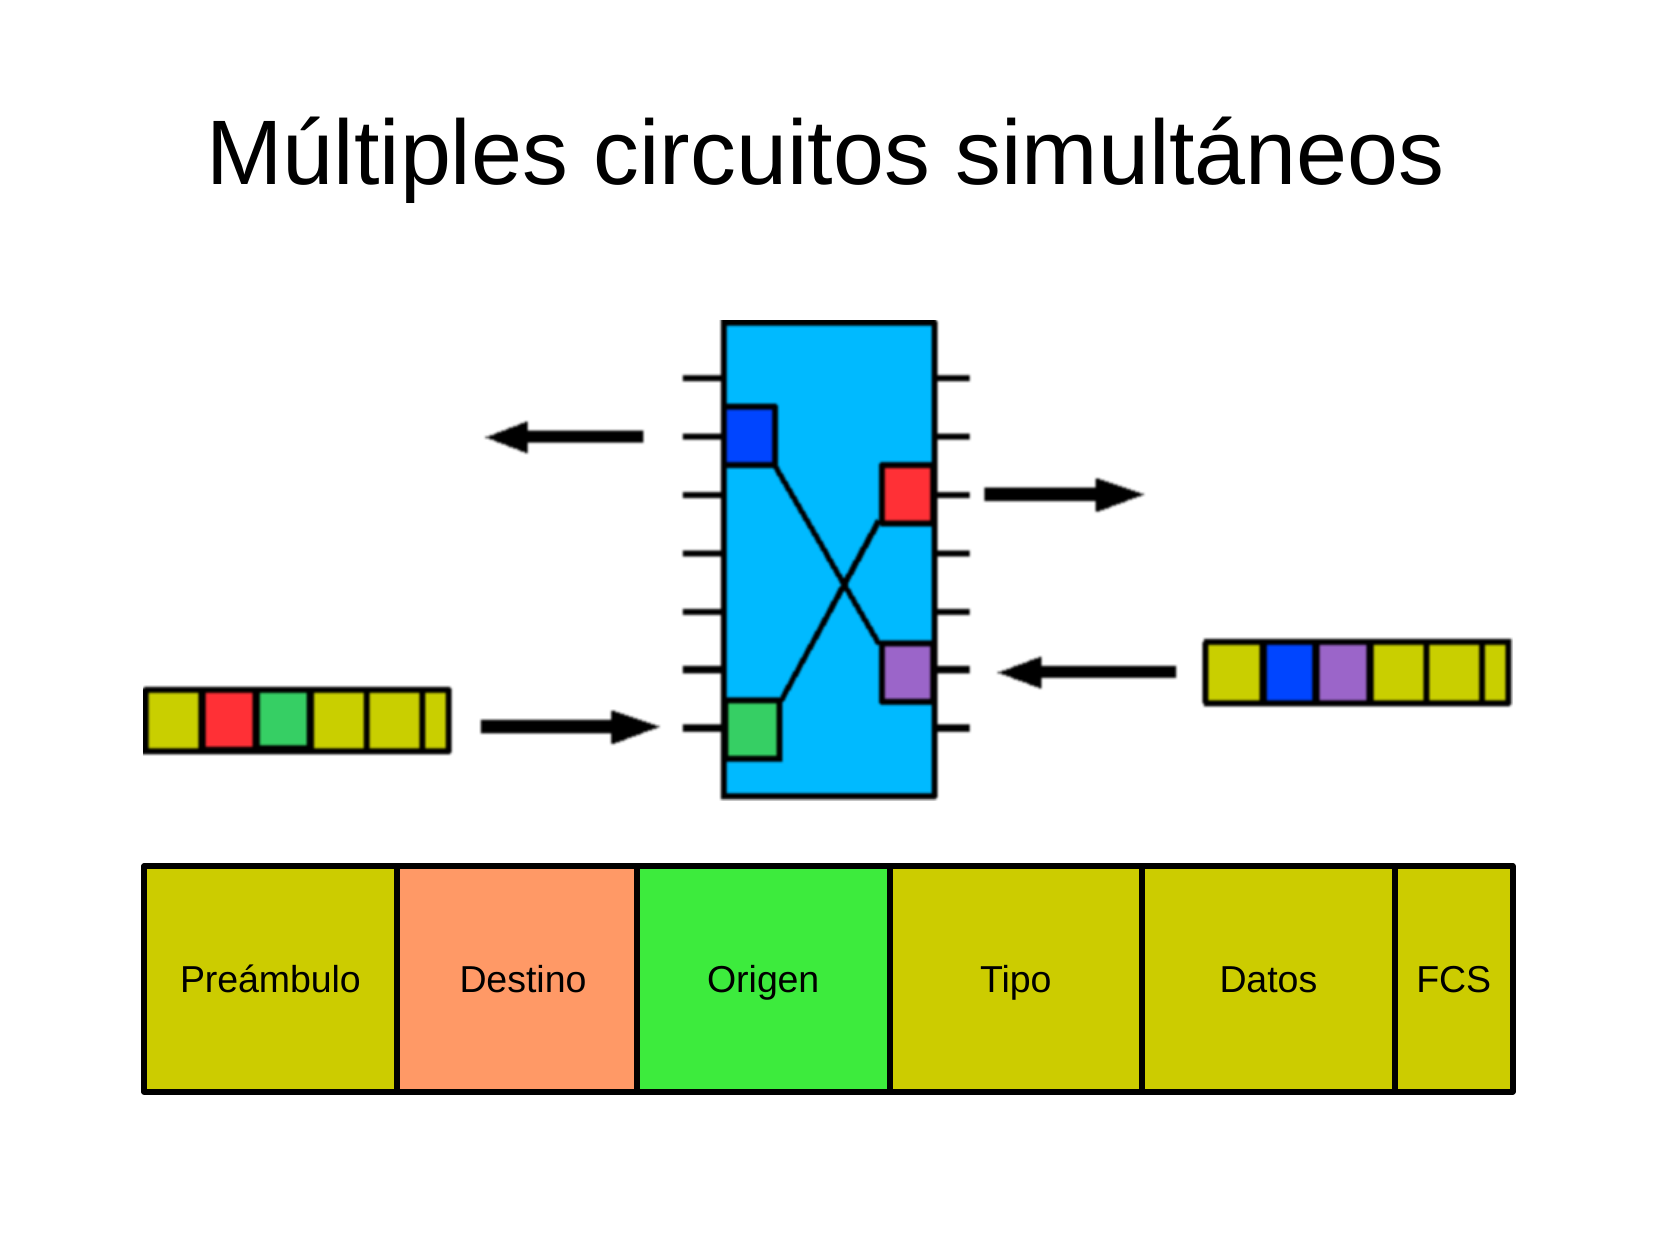

# Múltiples circuitos simultáneos
Preámbulo
Destino
Origen
Tipo
Datos
FCS